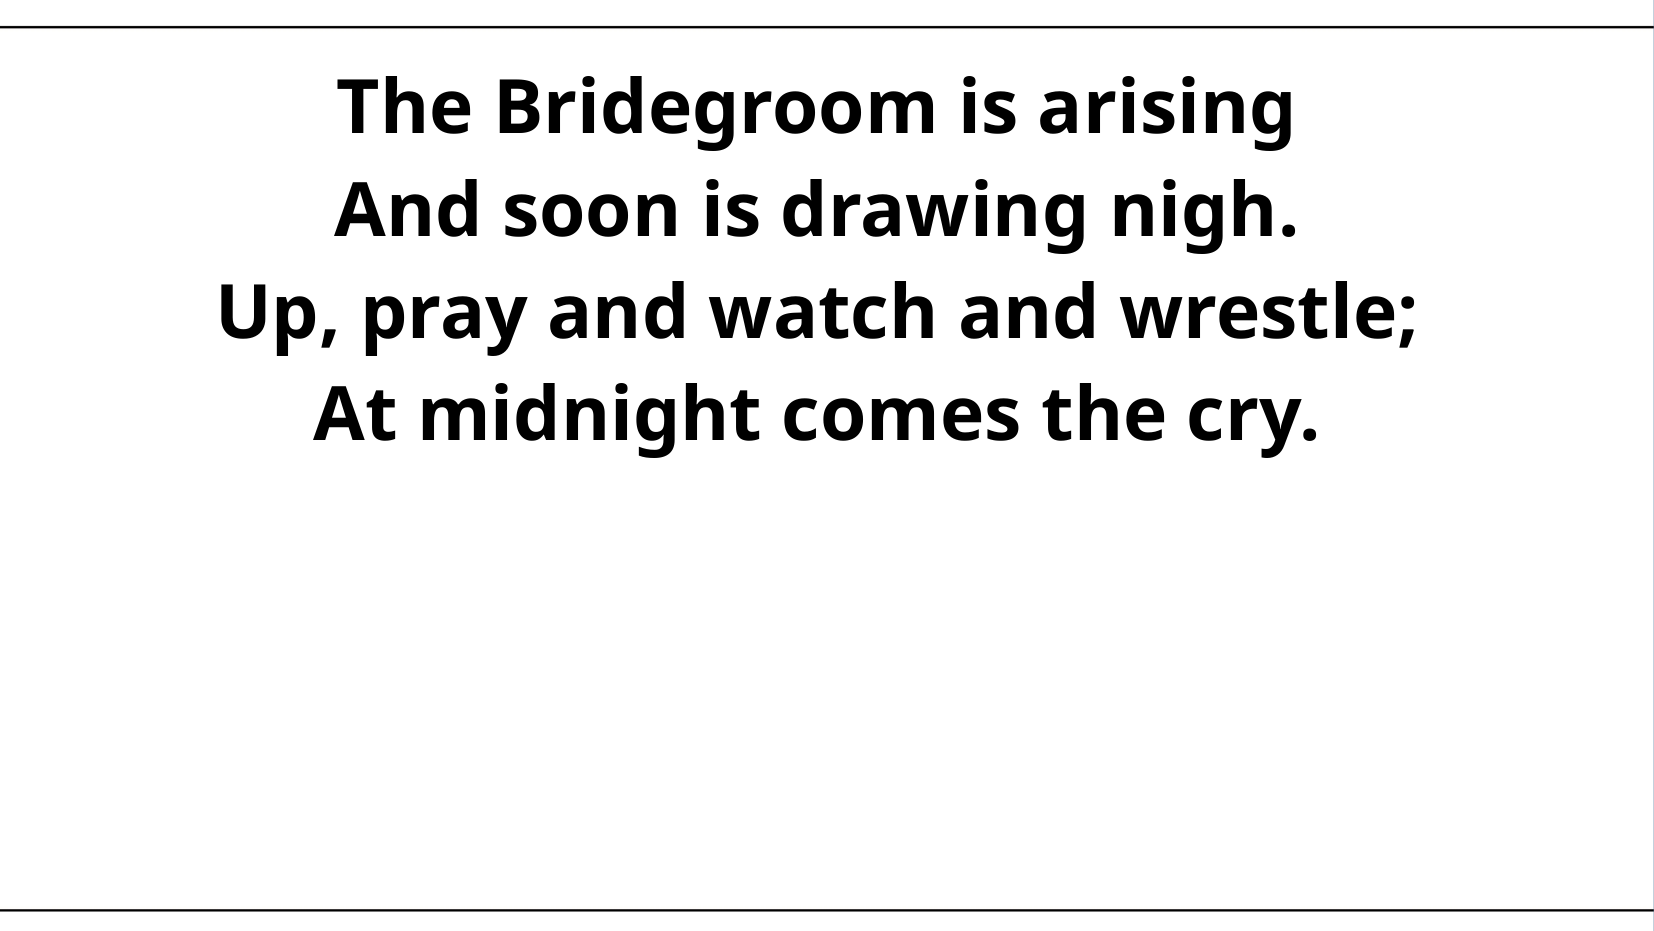

The Bridegroom is arising
And soon is drawing nigh.
Up, pray and watch and wrestle;
At midnight comes the cry.